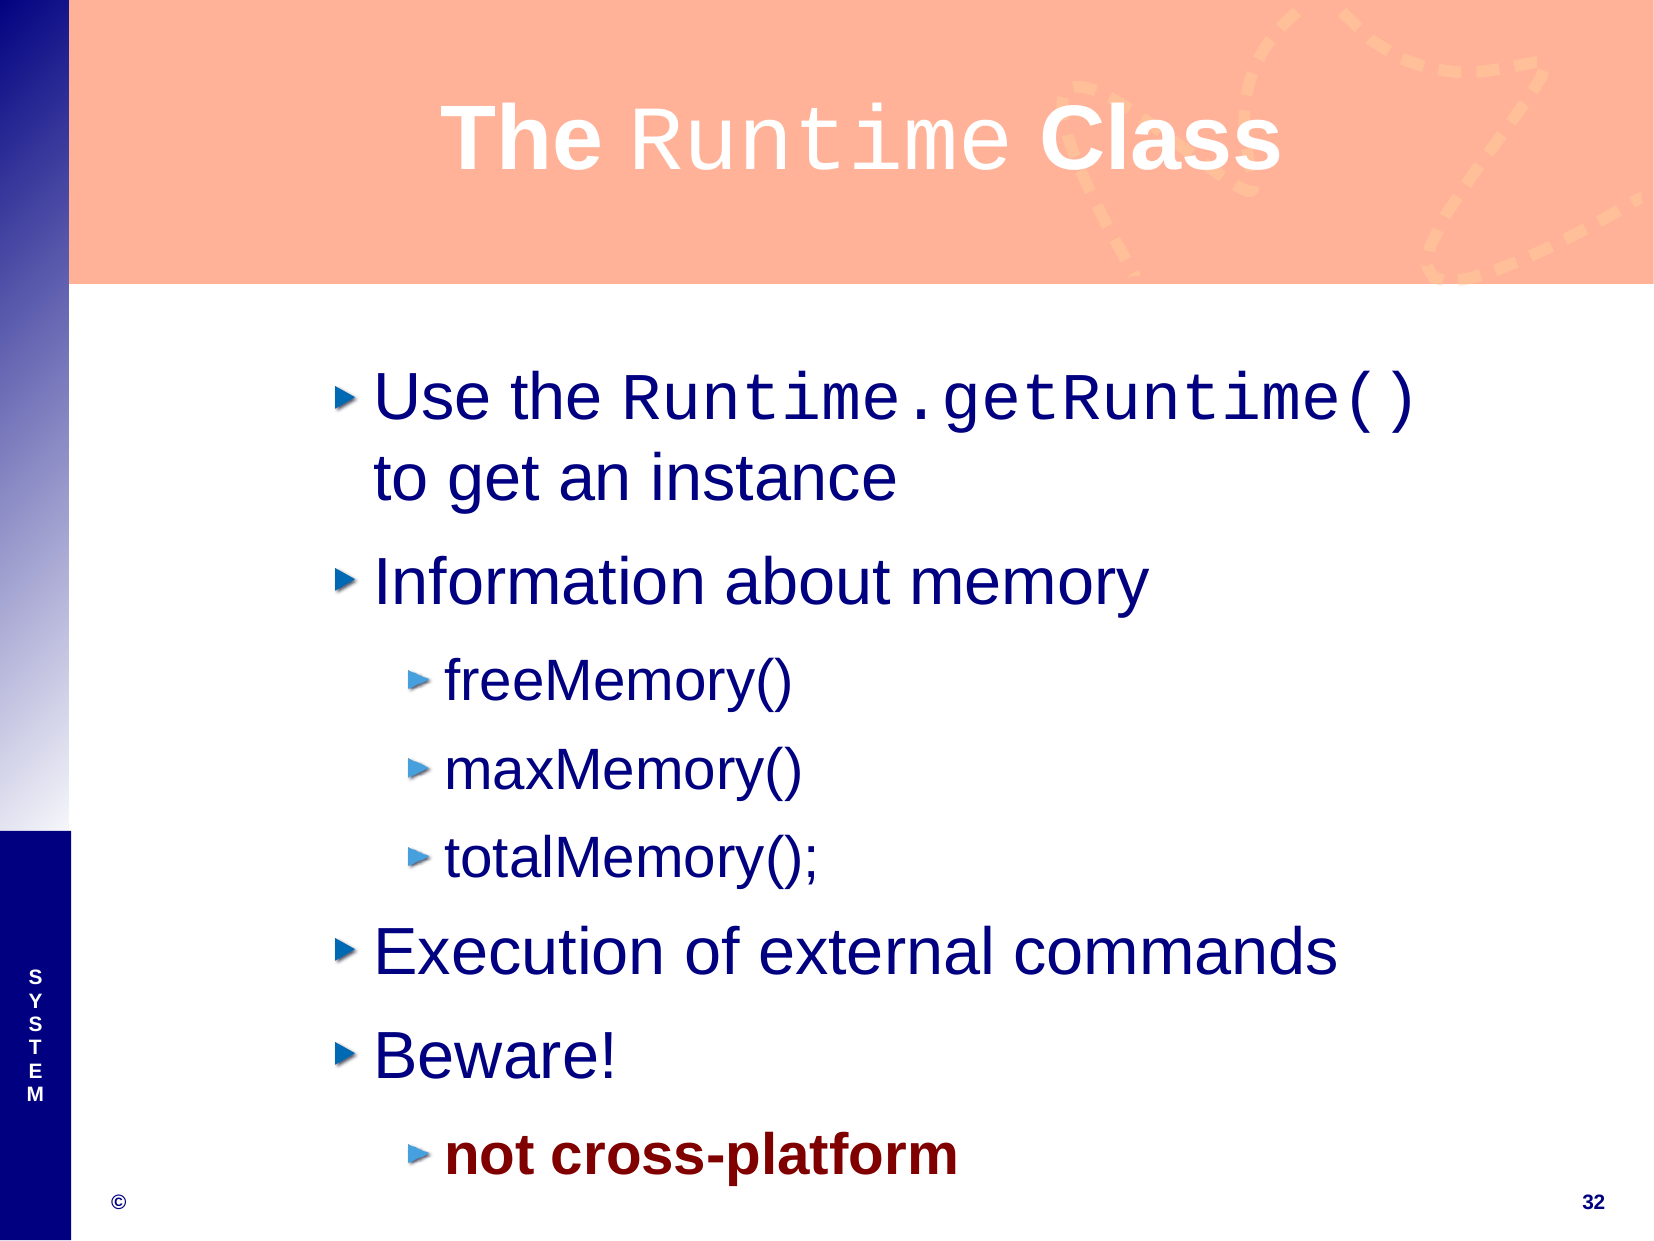

The Runtime Class
# Use the Runtime.getRuntime() to get an instance
Information about memory
freeMemory()
maxMemory()
totalMemory();
Execution of external commands
Beware!
not cross-platform
S
Y
S
T
E
M